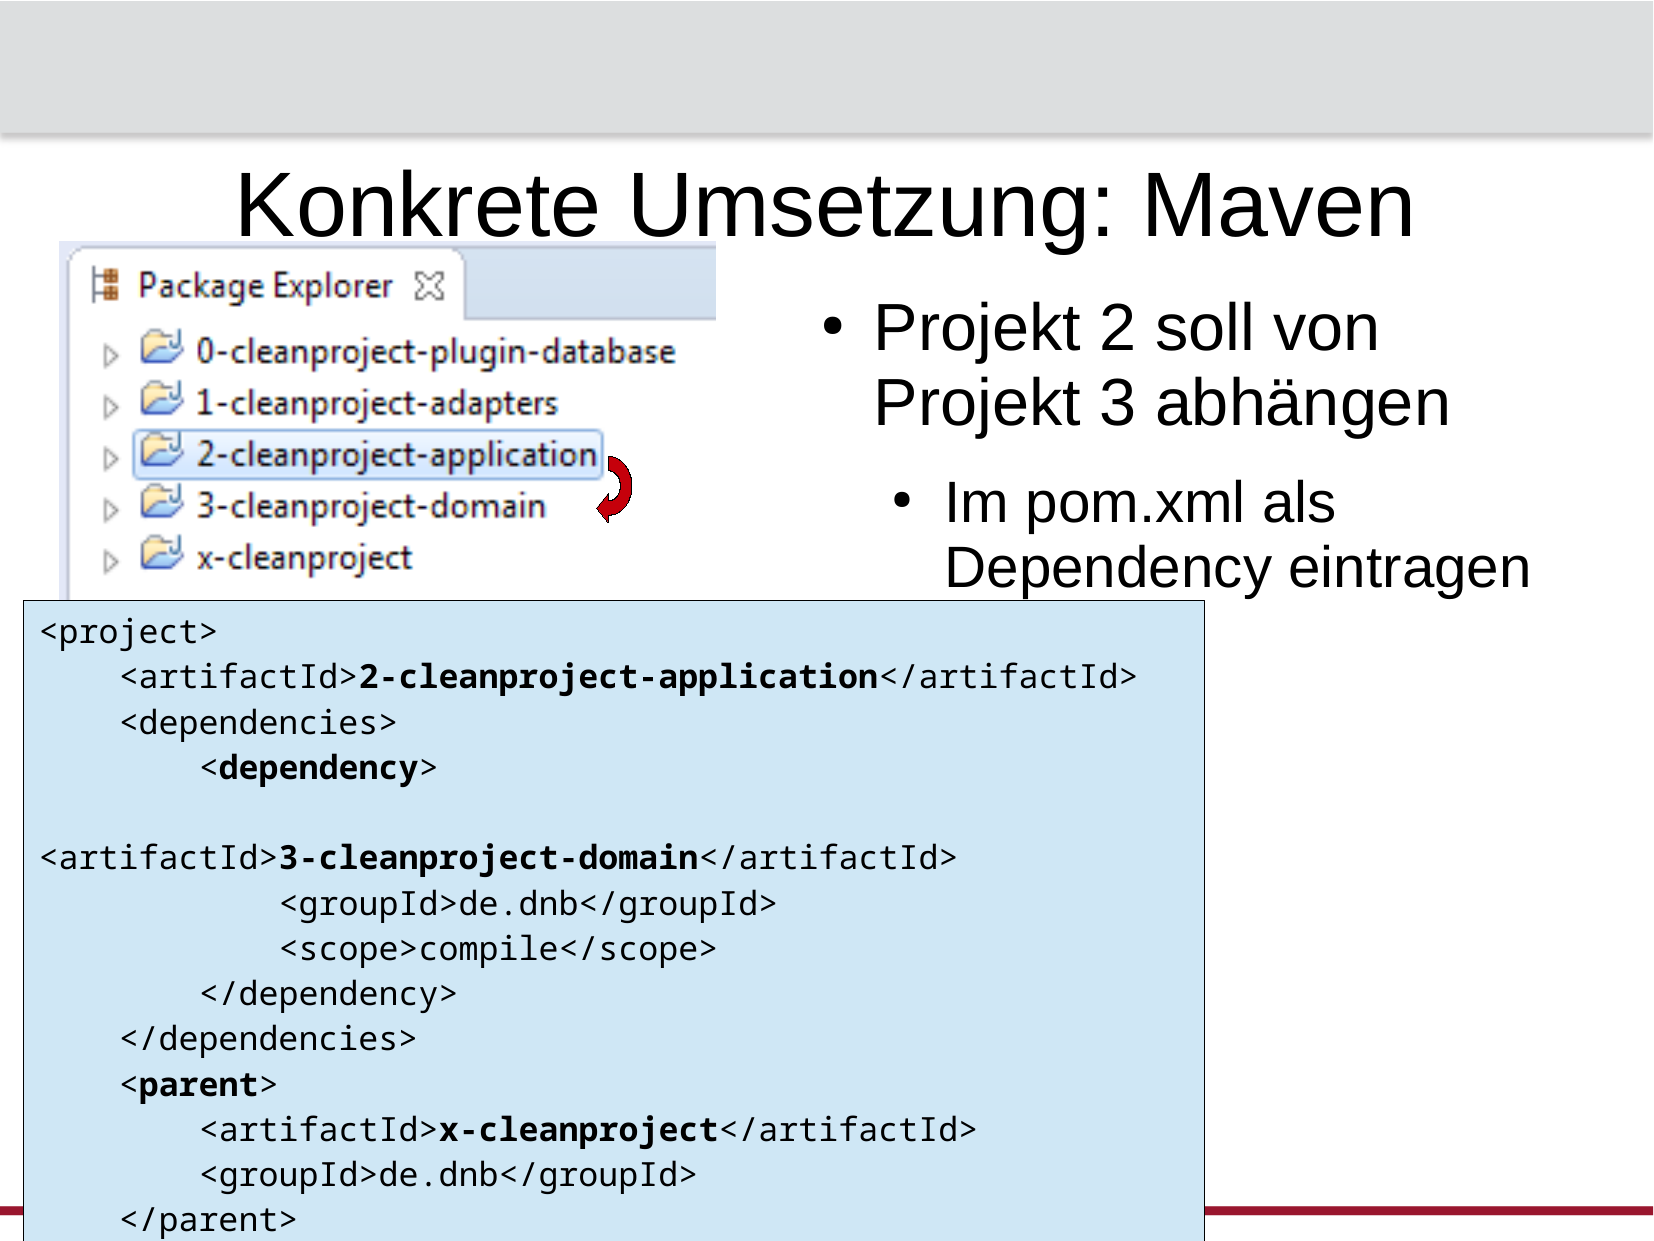

# Konkrete Umsetzung: Maven
Projekt 2 soll von
Projekt 3 abhängen
Im pom.xml als Dependency eintragen
<project>
 <artifactId>2-cleanproject-application</artifactId>
 <dependencies>
 <dependency>
 <artifactId>3-cleanproject-domain</artifactId>
 <groupId>de.dnb</groupId>
 <scope>compile</scope>
 </dependency>
 </dependencies>
 <parent>
 <artifactId>x-cleanproject</artifactId>
 <groupId>de.dnb</groupId>
 </parent>
	[...]
</project>